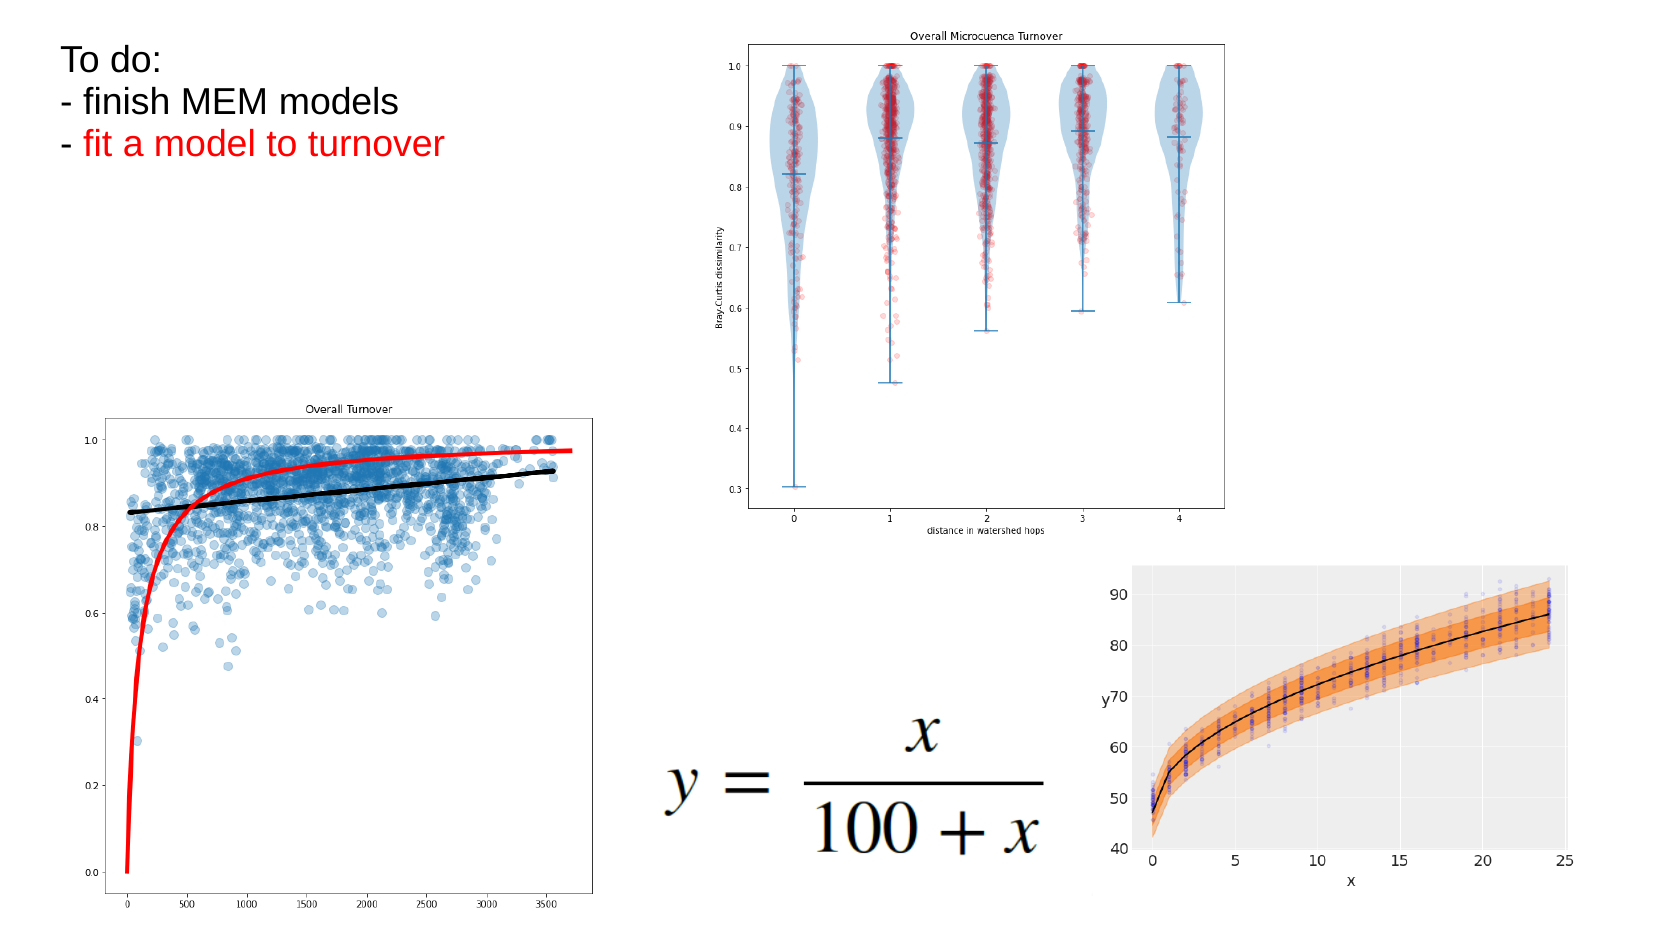

To do:
- finish MEM models
- fit a model to turnover